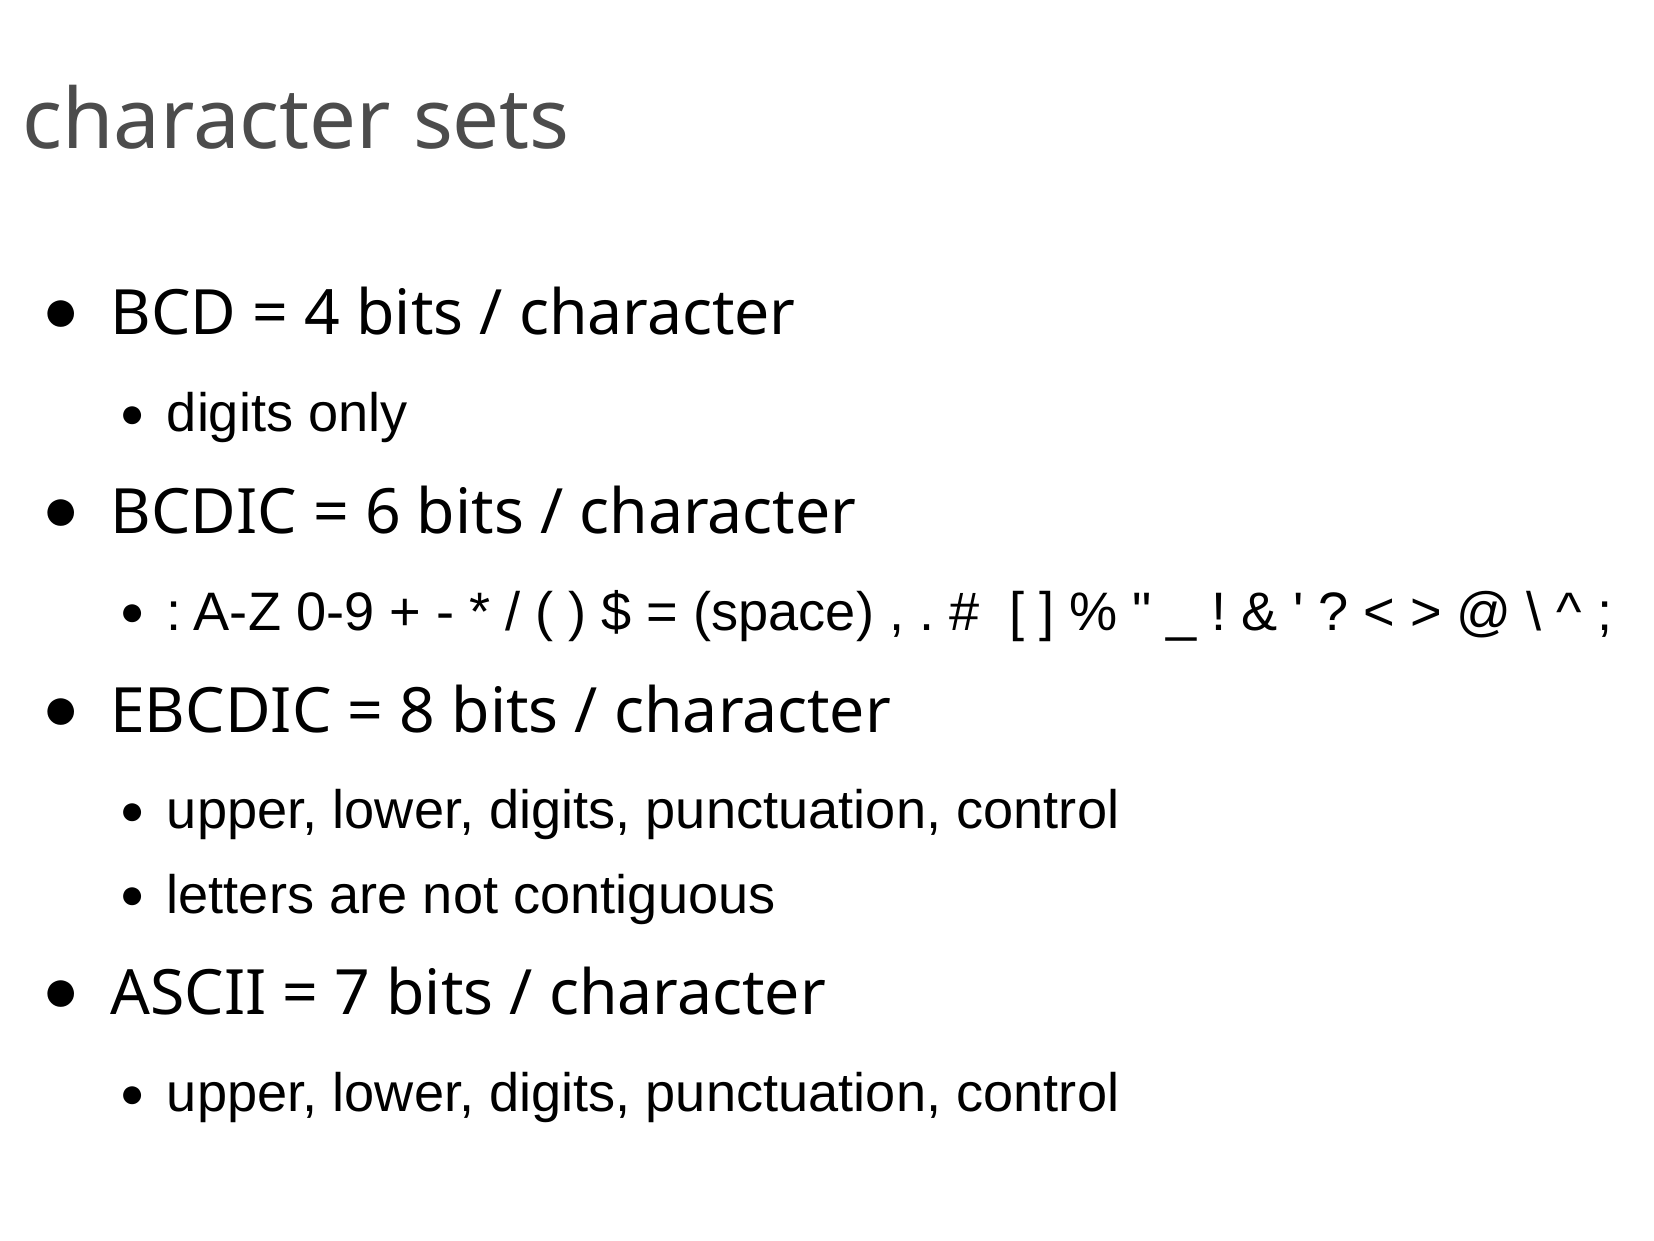

# character sets
BCD = 4 bits / character
digits only
BCDIC = 6 bits / character
: A-Z 0-9 + - * / ( ) $ = (space) , . # [ ] % " _ ! & ' ? < > @ \ ^ ;
EBCDIC = 8 bits / character
upper, lower, digits, punctuation, control
letters are not contiguous
ASCII = 7 bits / character
upper, lower, digits, punctuation, control